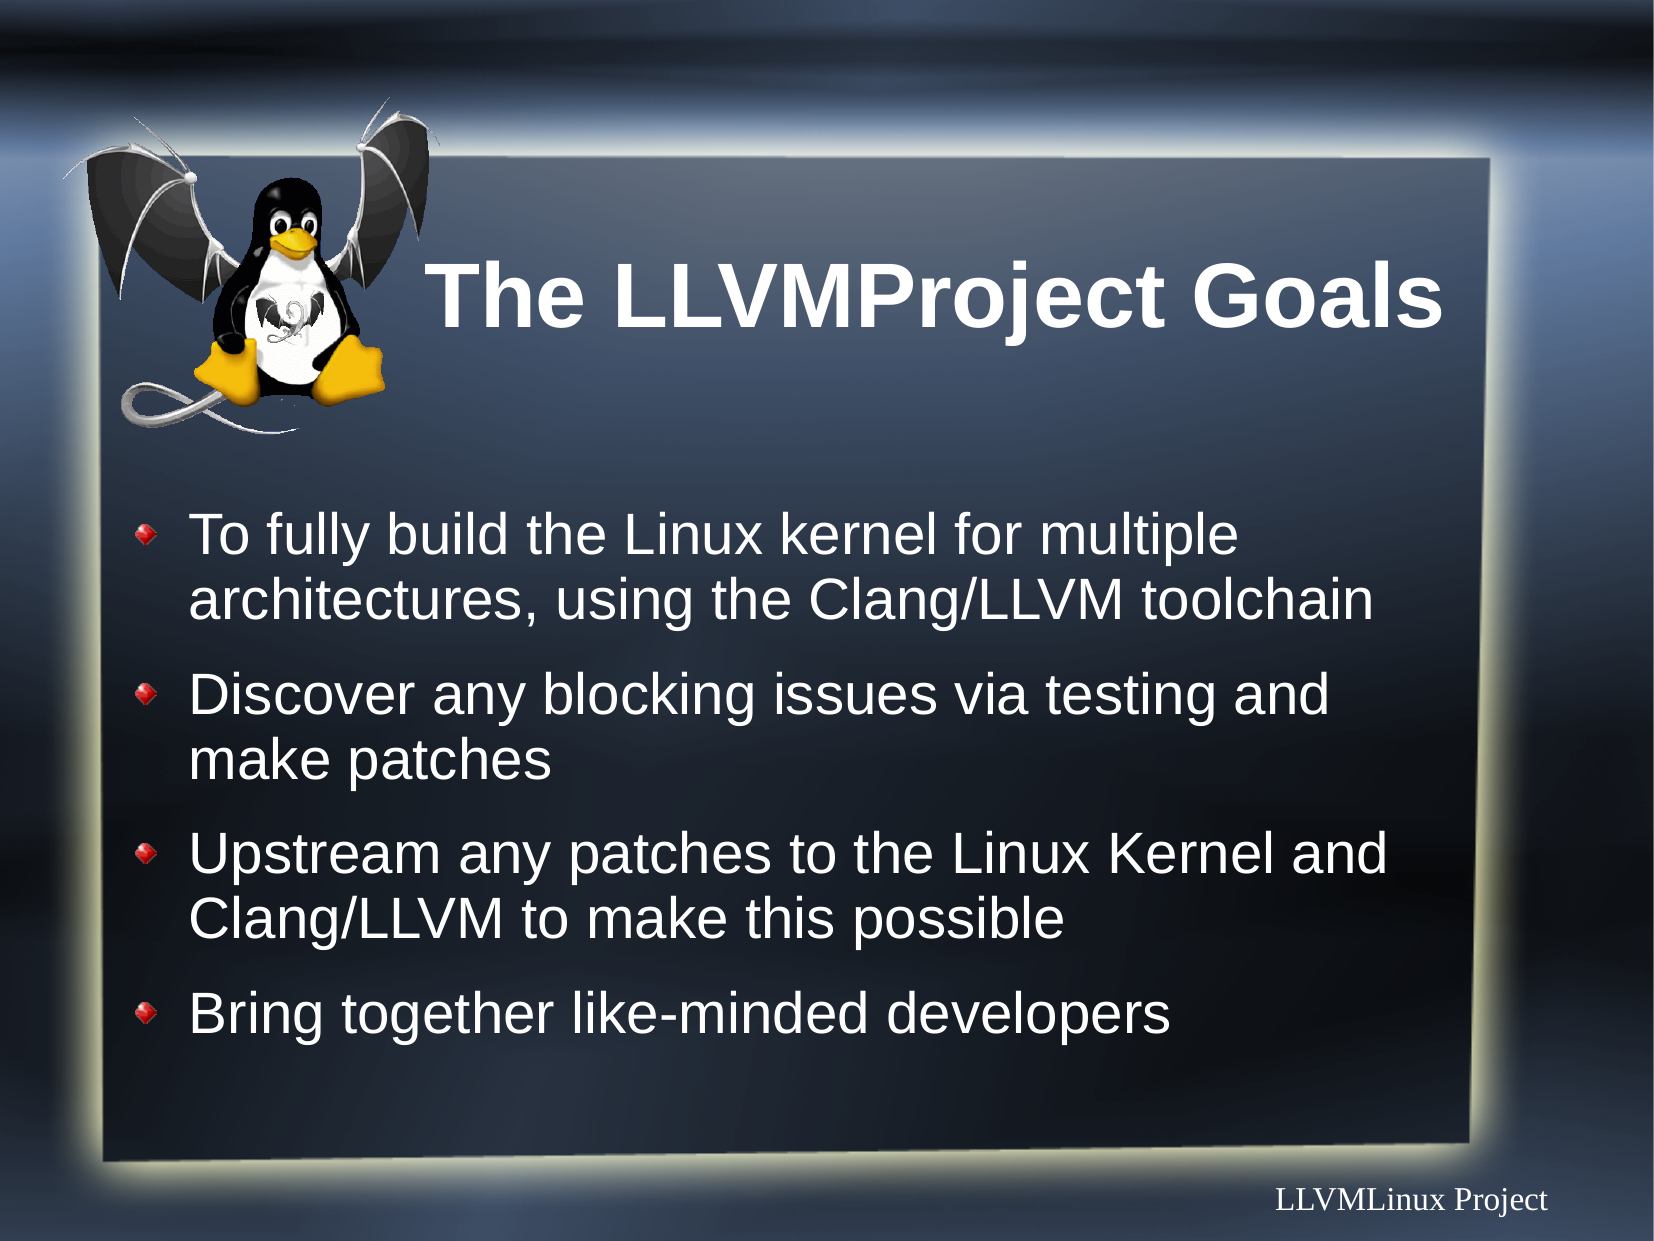

# The LLVMProject Goals
To fully build the Linux kernel for multiple architectures, using the Clang/LLVM toolchain
Discover any blocking issues via testing and make patches
Upstream any patches to the Linux Kernel and Clang/LLVM to make this possible
Bring together like-minded developers